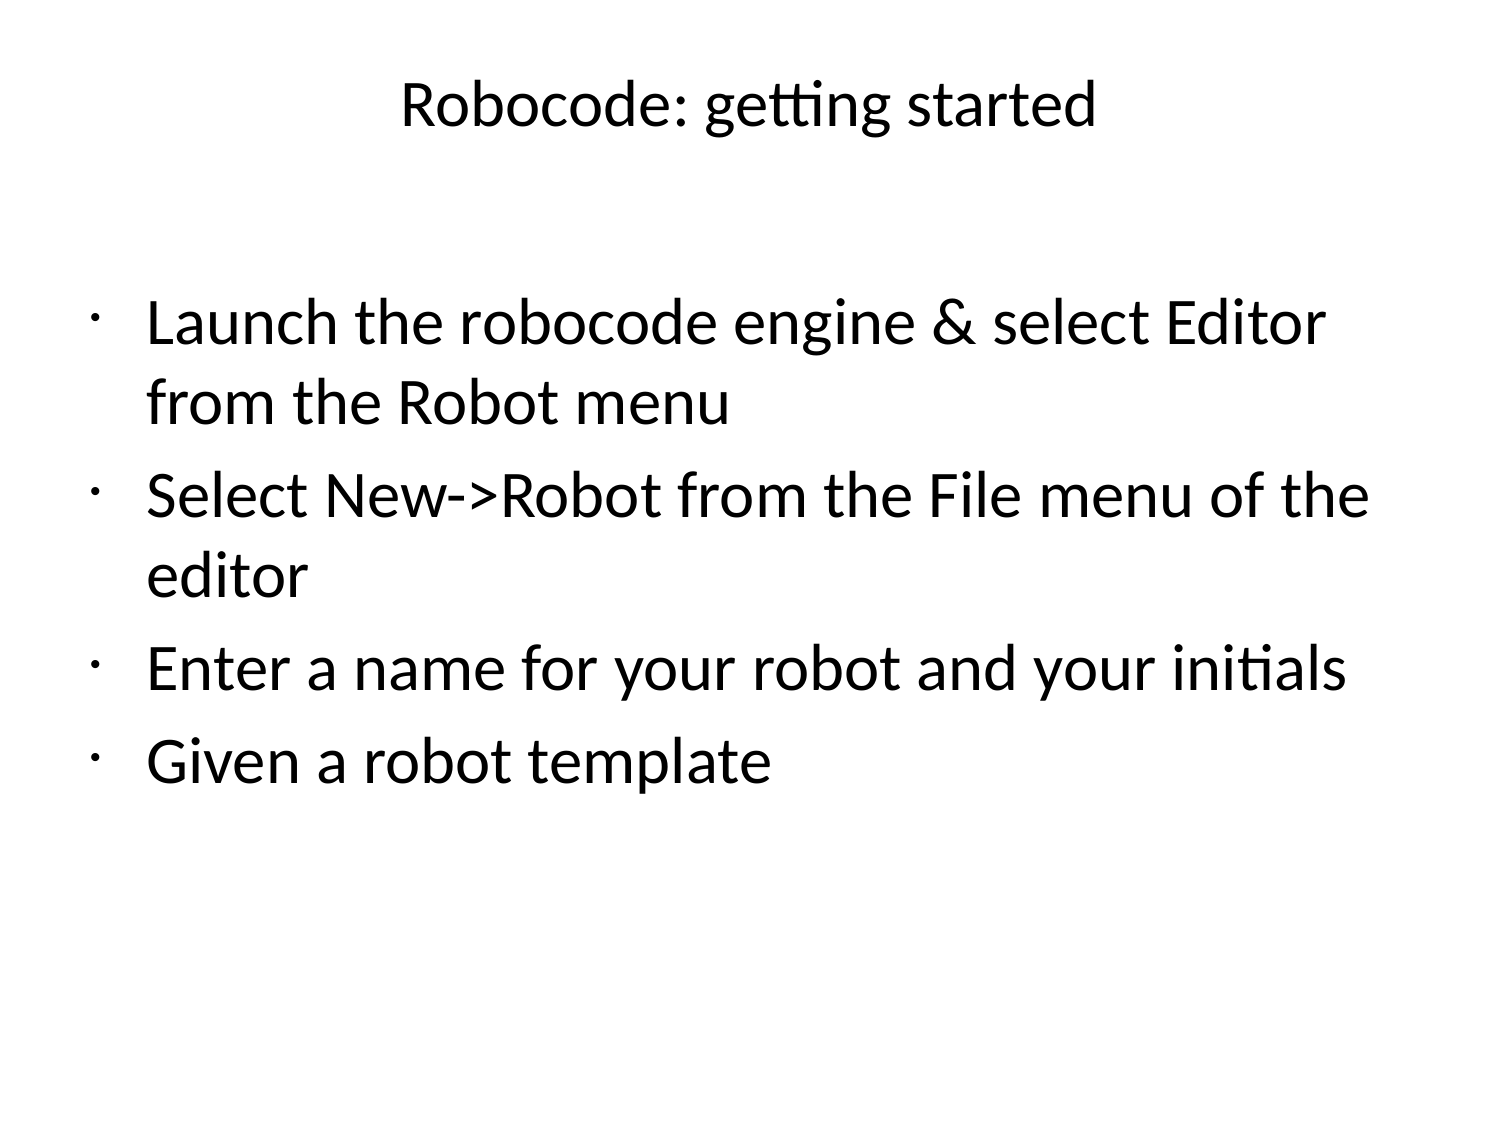

# Robocode: getting started
Launch the robocode engine & select Editor from the Robot menu
Select New->Robot from the File menu of the editor
Enter a name for your robot and your initials
Given a robot template